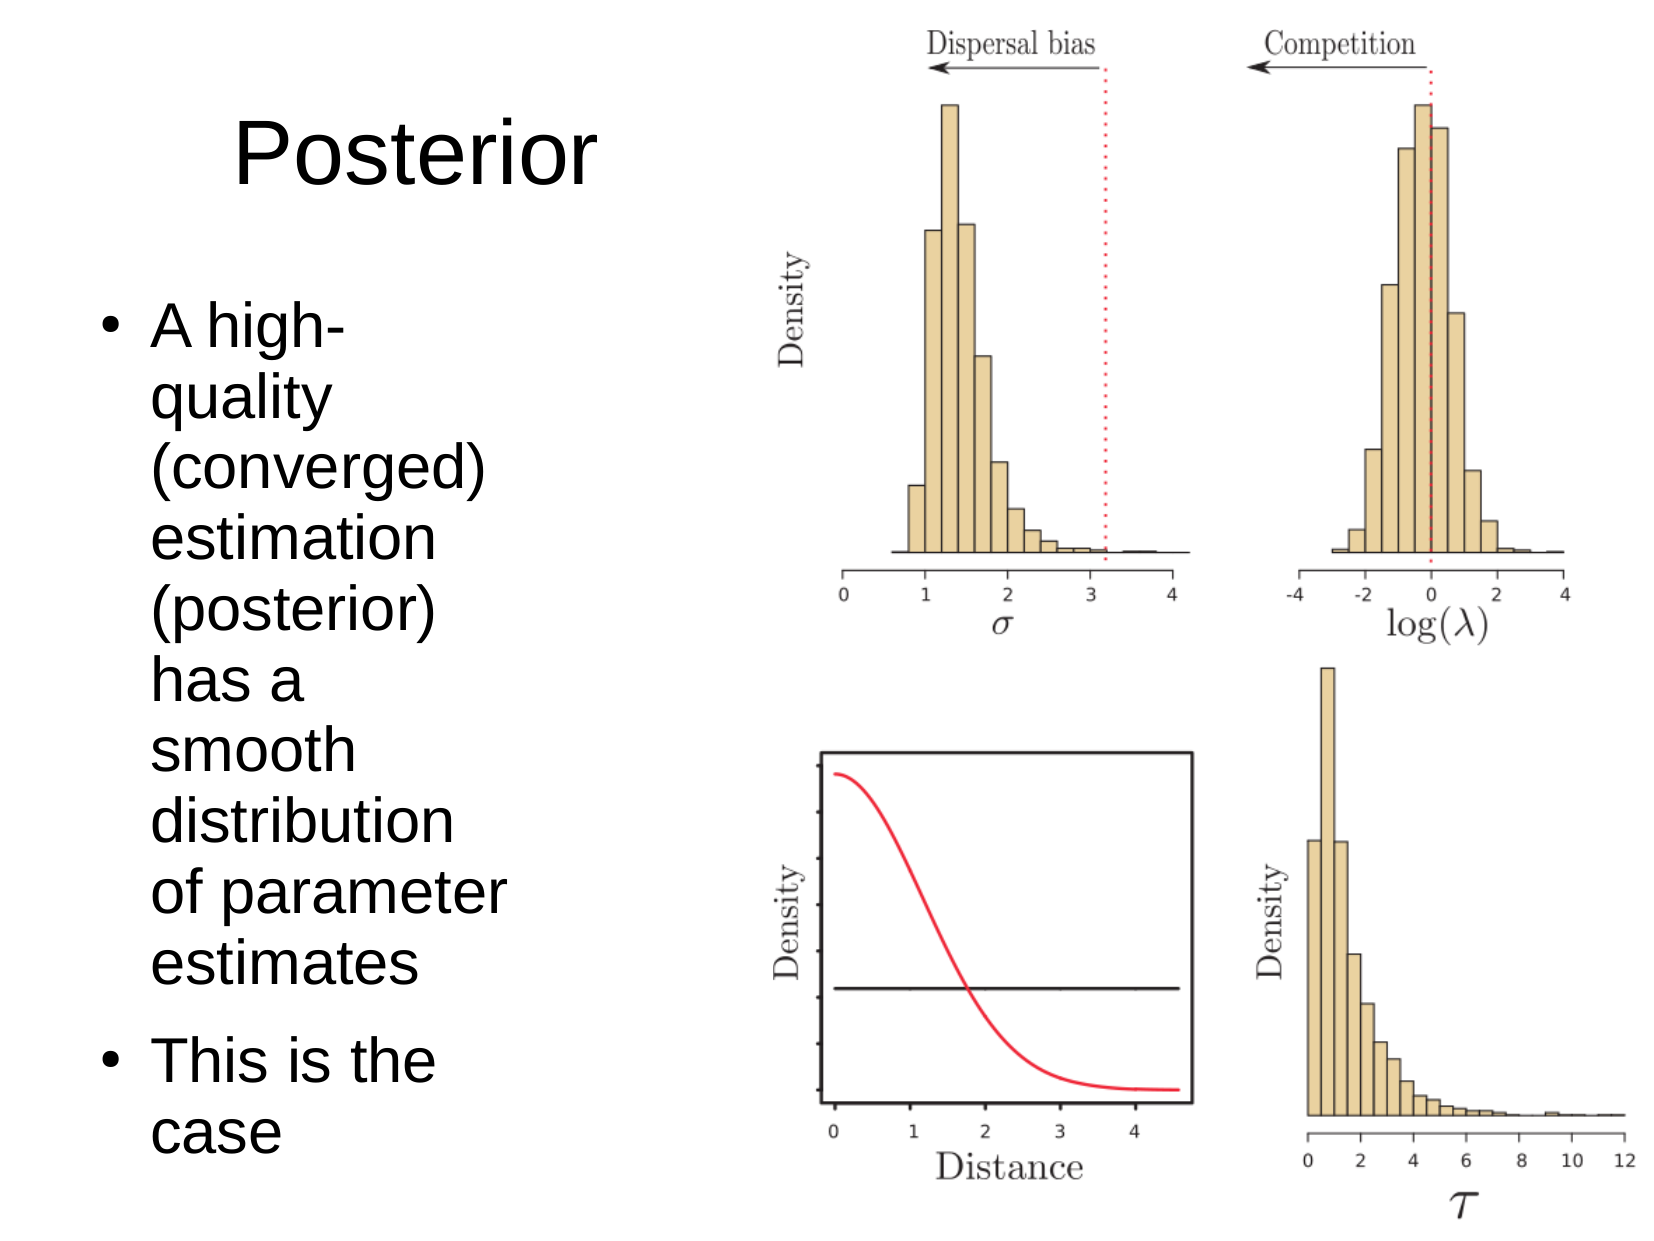

# Posterior
A high-quality (converged) estimation (posterior) has a smooth distribution of parameter estimates
This is the case